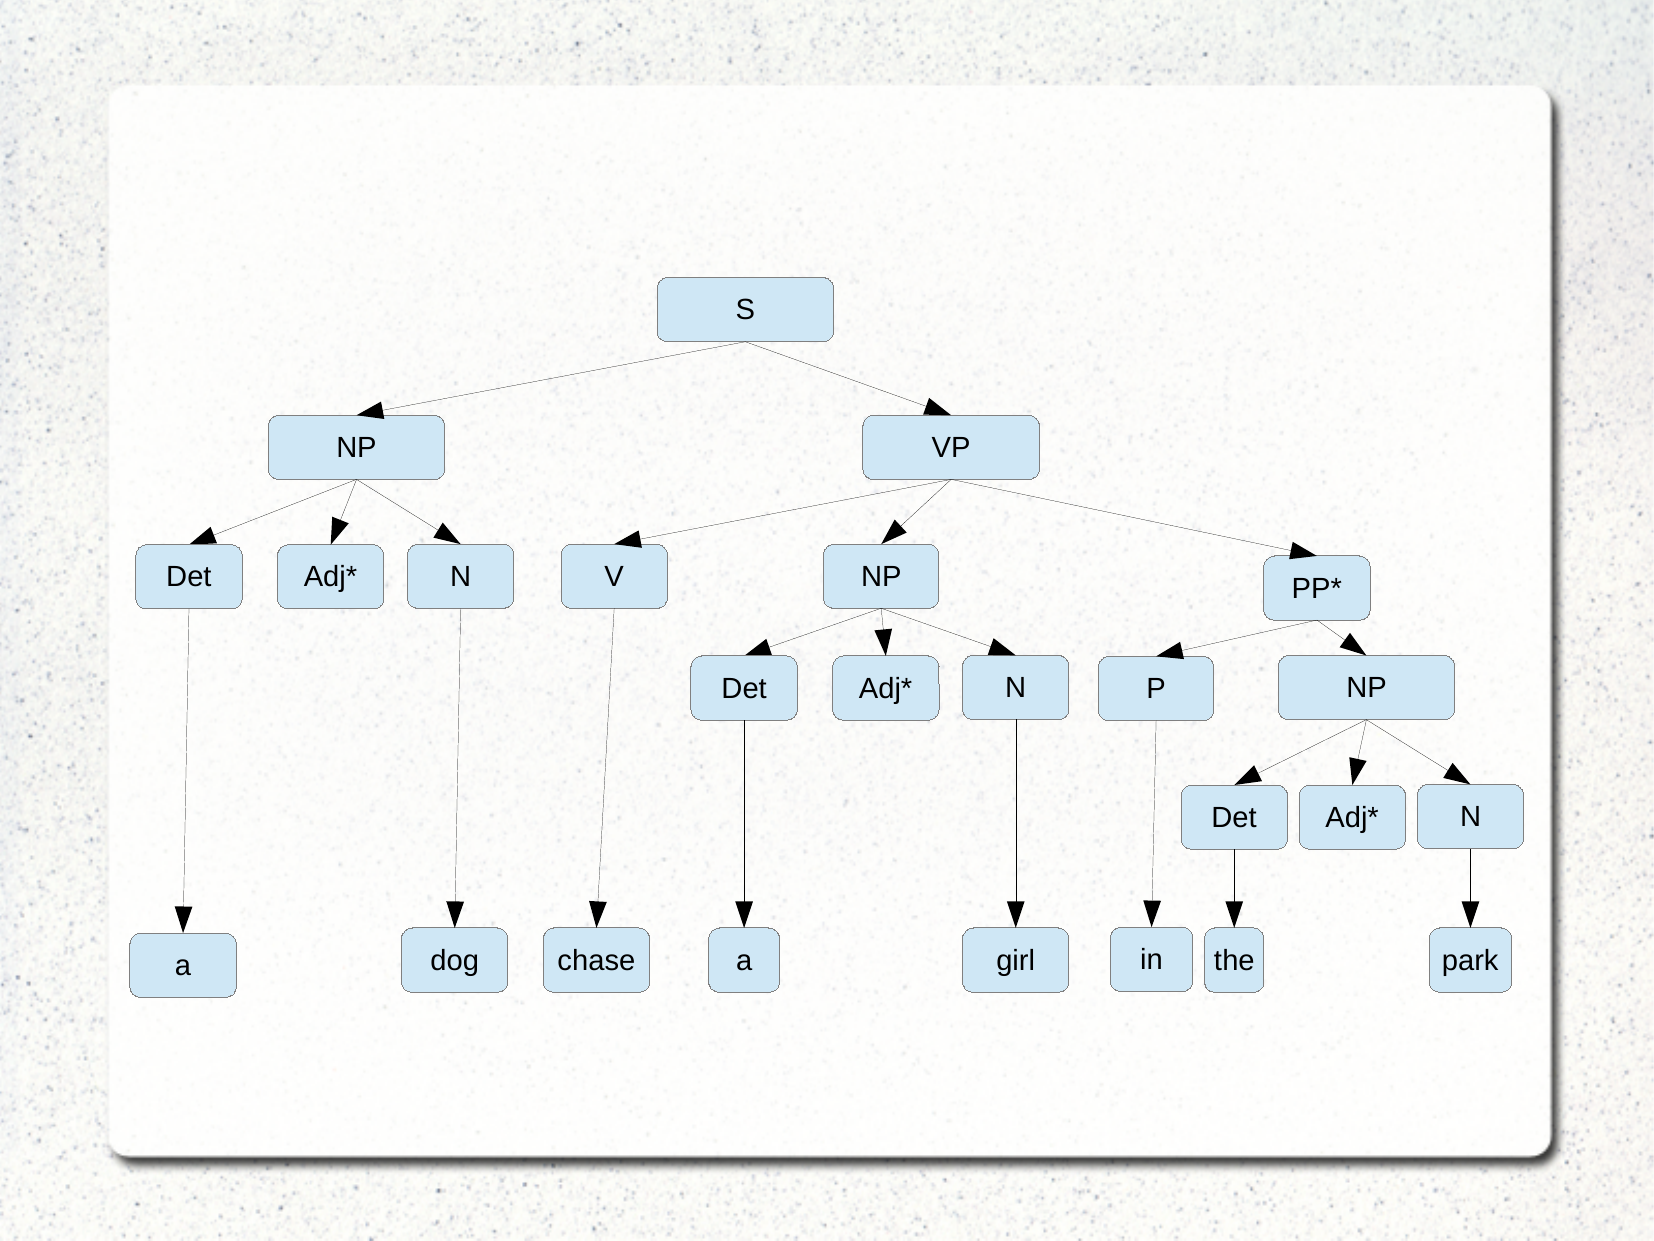

#
S
<TAG>
<TAG>
<TAG>
NP
</TAG>
VP
N
V
NP
Det
Adj*
PP*
N
<TAG>
<TAG>
<TAG>
NP
Det
Adj*
P
N
Det
Adj*
in
dog
chase
a
girl
the
park
a